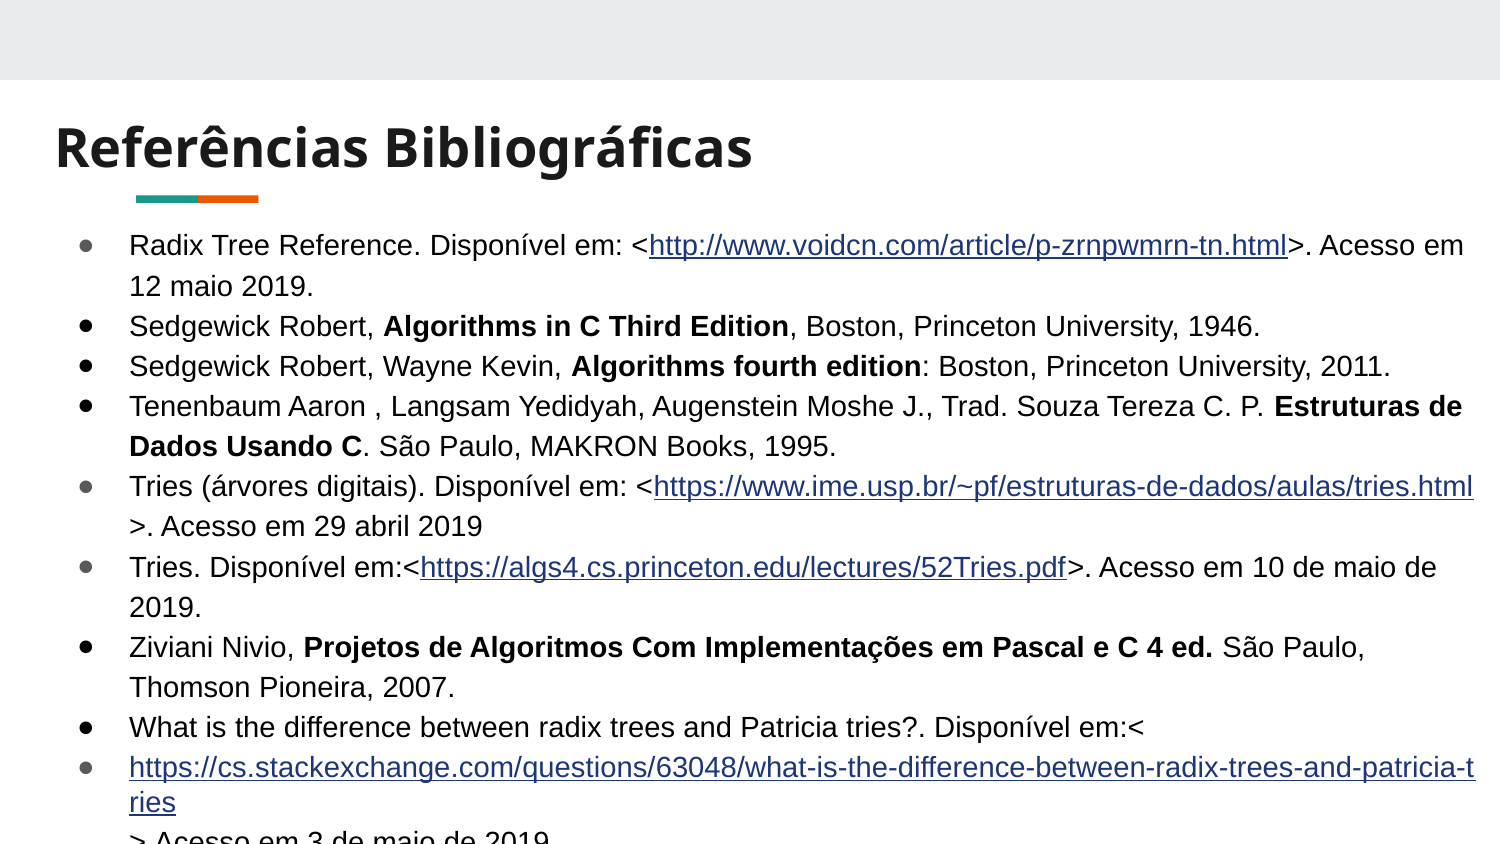

# Referências Bibliográficas
Radix Tree Reference. Disponível em: <http://www.voidcn.com/article/p-zrnpwmrn-tn.html>. Acesso em 12 maio 2019.
Sedgewick Robert, Algorithms in C Third Edition, Boston, Princeton University, 1946.
Sedgewick Robert, Wayne Kevin, Algorithms fourth edition: Boston, Princeton University, 2011.
Tenenbaum Aaron , Langsam Yedidyah, Augenstein Moshe J., Trad. Souza Tereza C. P. Estruturas de Dados Usando C. São Paulo, MAKRON Books, 1995.
Tries (árvores digitais). Disponível em: <https://www.ime.usp.br/~pf/estruturas-de-dados/aulas/tries.html>. Acesso em 29 abril 2019
Tries. Disponível em:<https://algs4.cs.princeton.edu/lectures/52Tries.pdf>. Acesso em 10 de maio de 2019.
Ziviani Nivio, Projetos de Algoritmos Com Implementações em Pascal e C 4 ed. São Paulo, Thomson Pioneira, 2007.
What is the difference between radix trees and Patricia tries?. Disponível em:<
https://cs.stackexchange.com/questions/63048/what-is-the-difference-between-radix-trees-and-patricia-tries>.Acesso em 3 de maio de 2019.